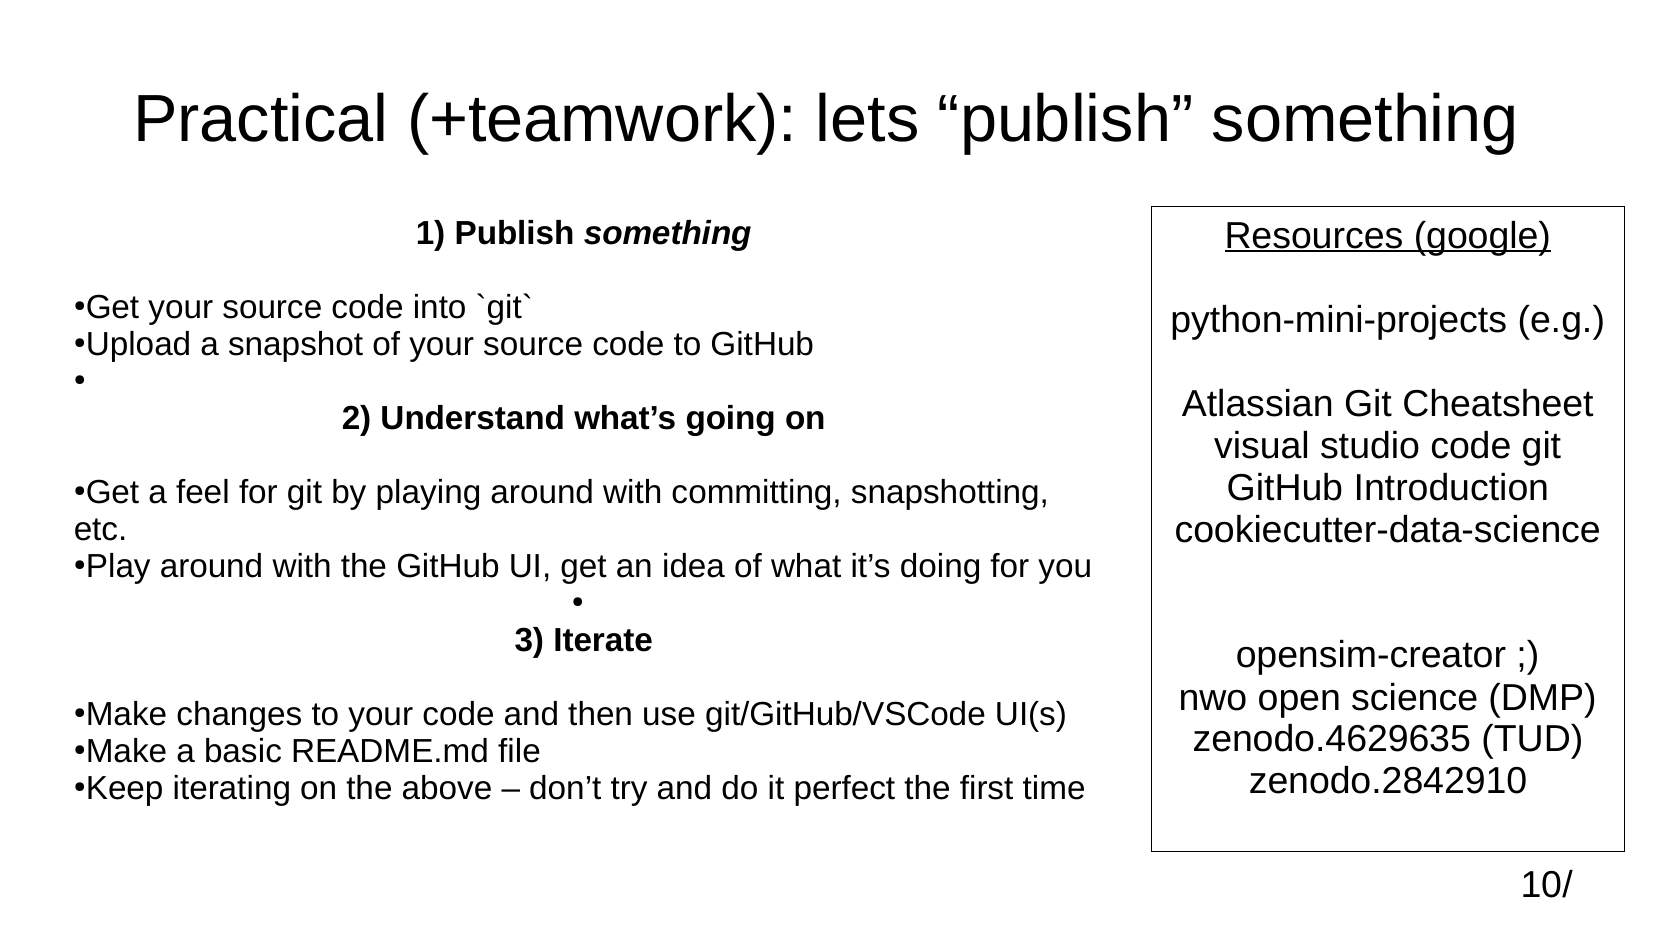

# Practical (+teamwork): lets “publish” something
1) Publish something
Get your source code into `git`
Upload a snapshot of your source code to GitHub
2) Understand what’s going on
Get a feel for git by playing around with committing, snapshotting, etc.
Play around with the GitHub UI, get an idea of what it’s doing for you
3) Iterate
Make changes to your code and then use git/GitHub/VSCode UI(s)
Make a basic README.md file
Keep iterating on the above – don’t try and do it perfect the first time
Resources (google)
python-mini-projects (e.g.)
Atlassian Git Cheatsheet
visual studio code git
GitHub Introduction
cookiecutter-data-science
opensim-creator ;)
nwo open science (DMP)
zenodo.4629635 (TUD)
zenodo.2842910